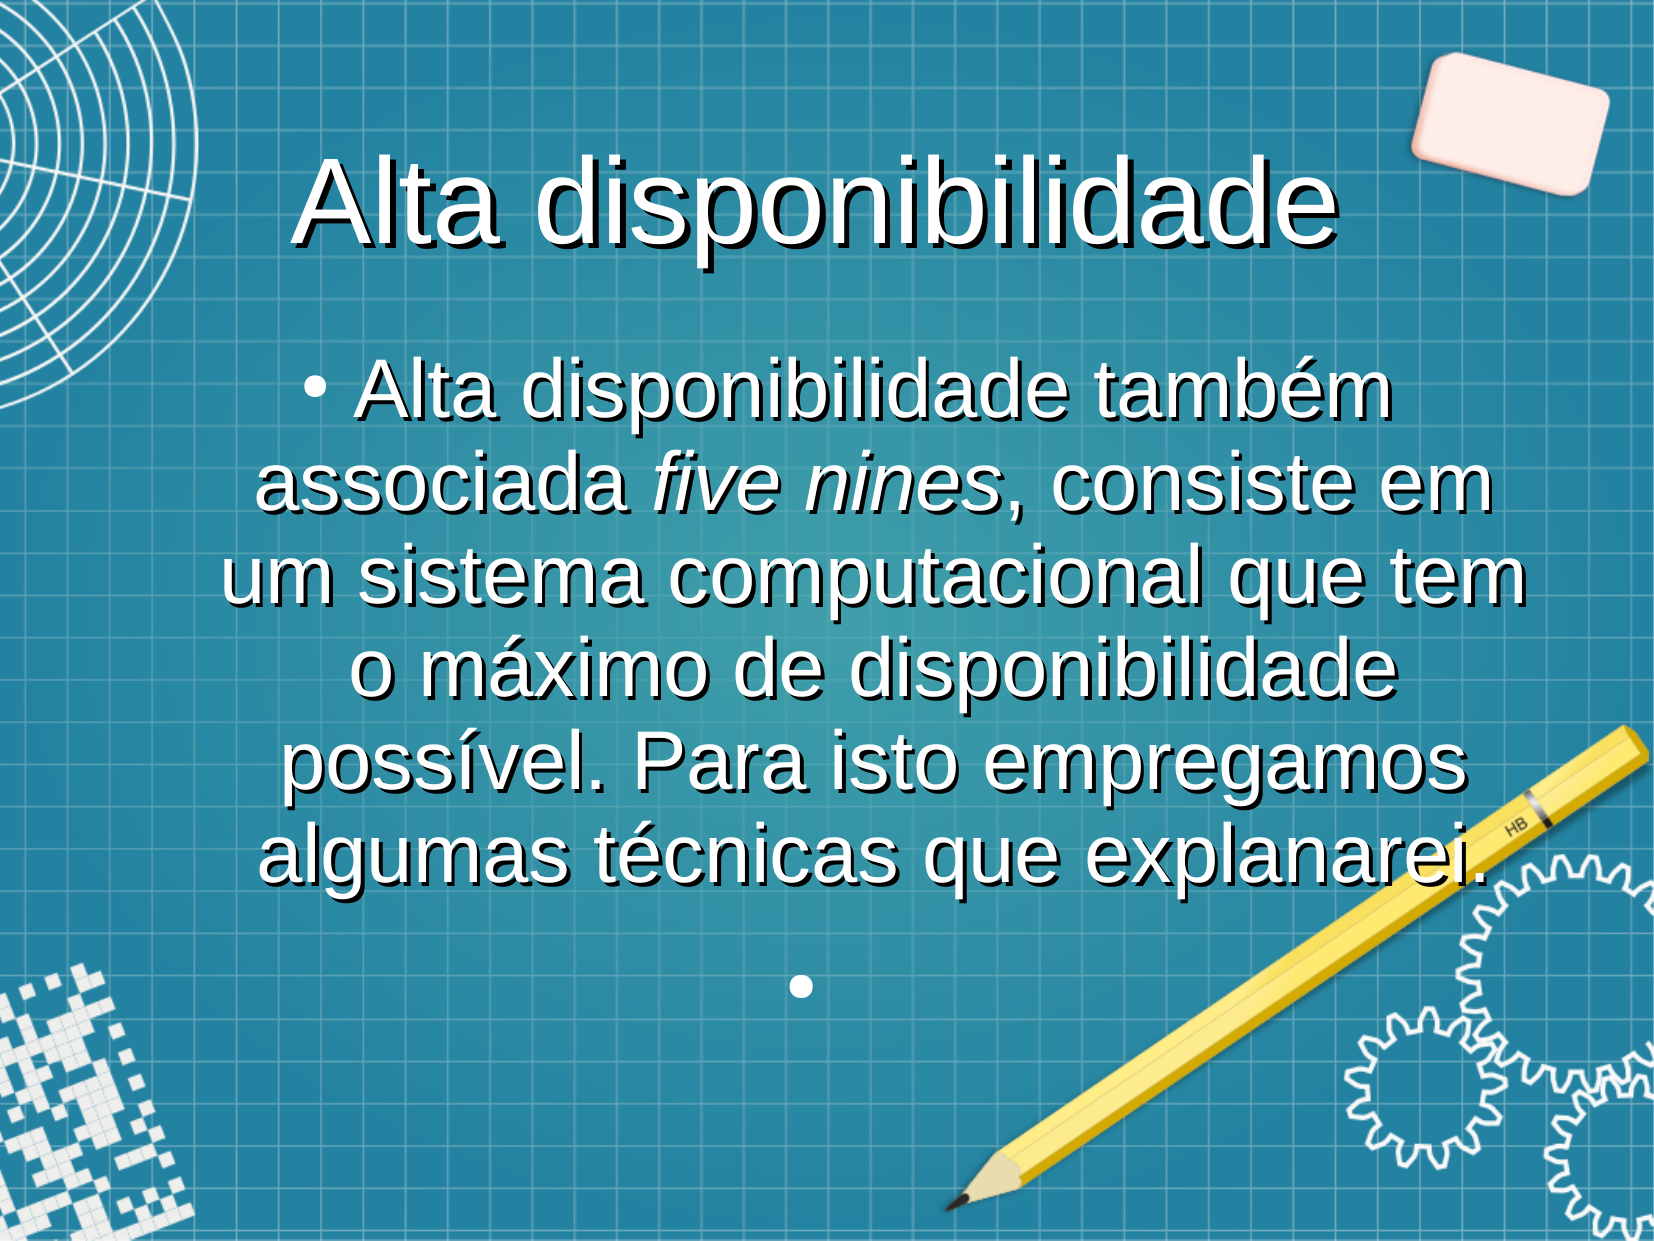

# Alta disponibilidade
Alta disponibilidade também associada five nines, consiste em um sistema computacional que tem o máximo de disponibilidade possível. Para isto empregamos algumas técnicas que explanarei.